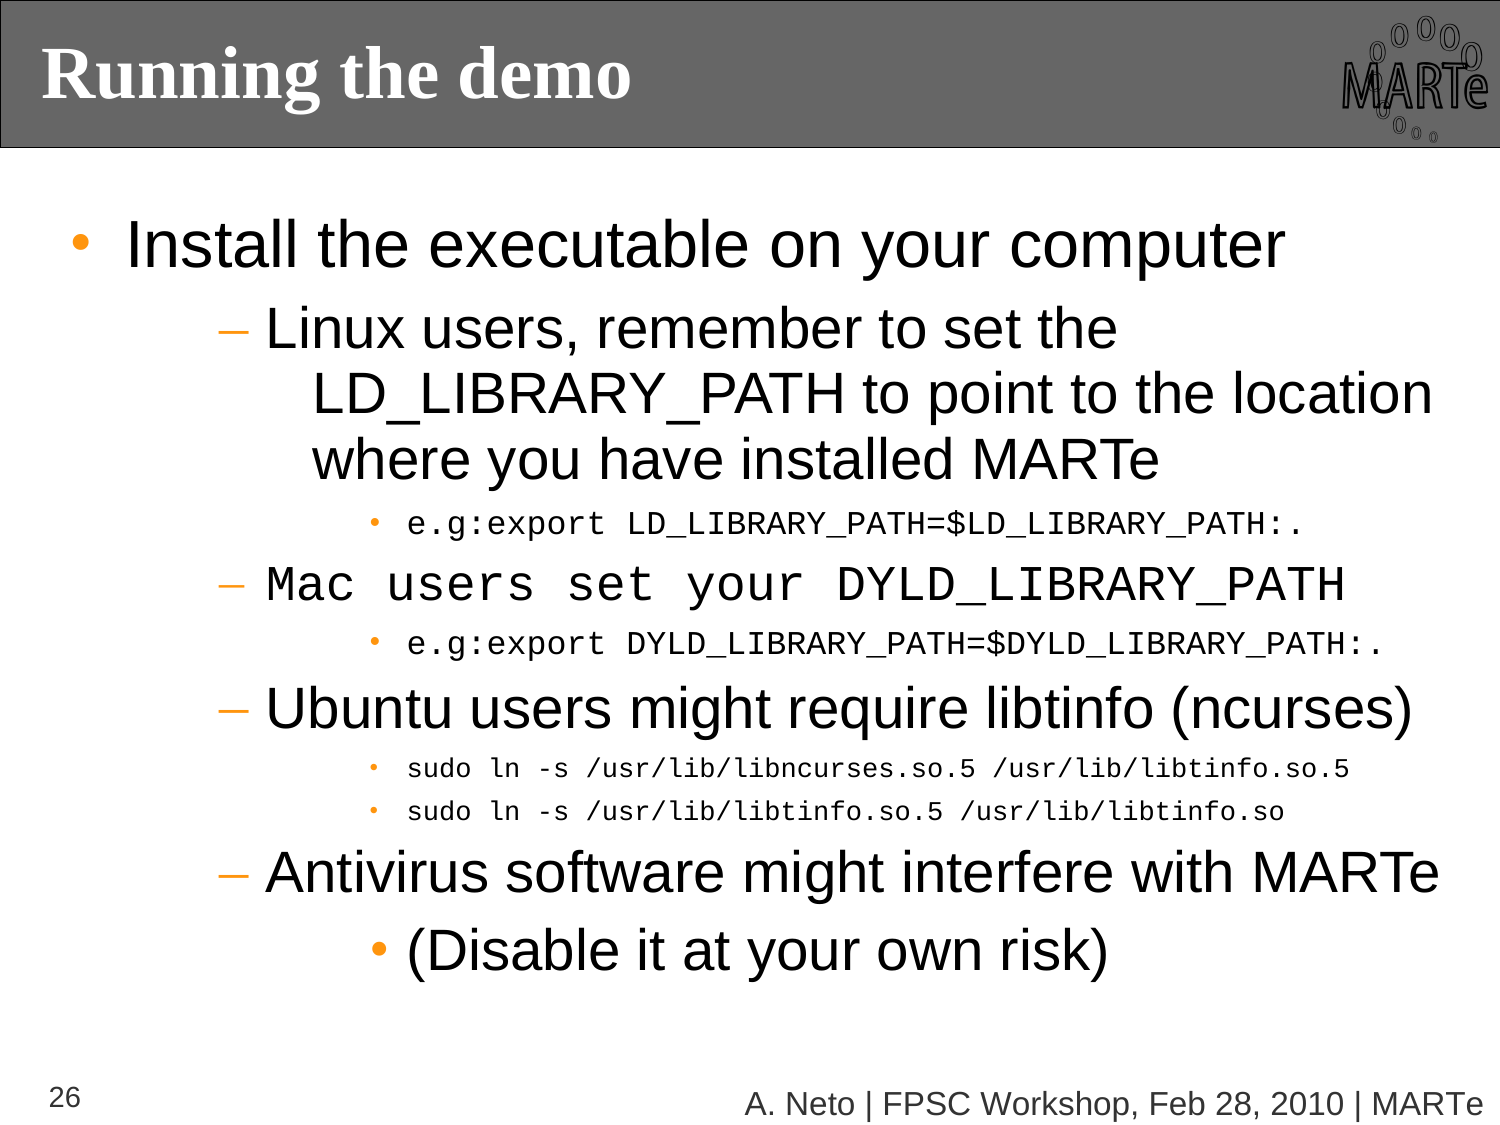

# Running the demo
Install the executable on your computer
Linux users, remember to set the LD_LIBRARY_PATH to point to the location where you have installed MARTe
e.g:export LD_LIBRARY_PATH=$LD_LIBRARY_PATH:.
Mac users set your DYLD_LIBRARY_PATH
e.g:export DYLD_LIBRARY_PATH=$DYLD_LIBRARY_PATH:.
Ubuntu users might require libtinfo (ncurses)
sudo ln -s /usr/lib/libncurses.so.5 /usr/lib/libtinfo.so.5
sudo ln -s /usr/lib/libtinfo.so.5 /usr/lib/libtinfo.so
Antivirus software might interfere with MARTe
(Disable it at your own risk)